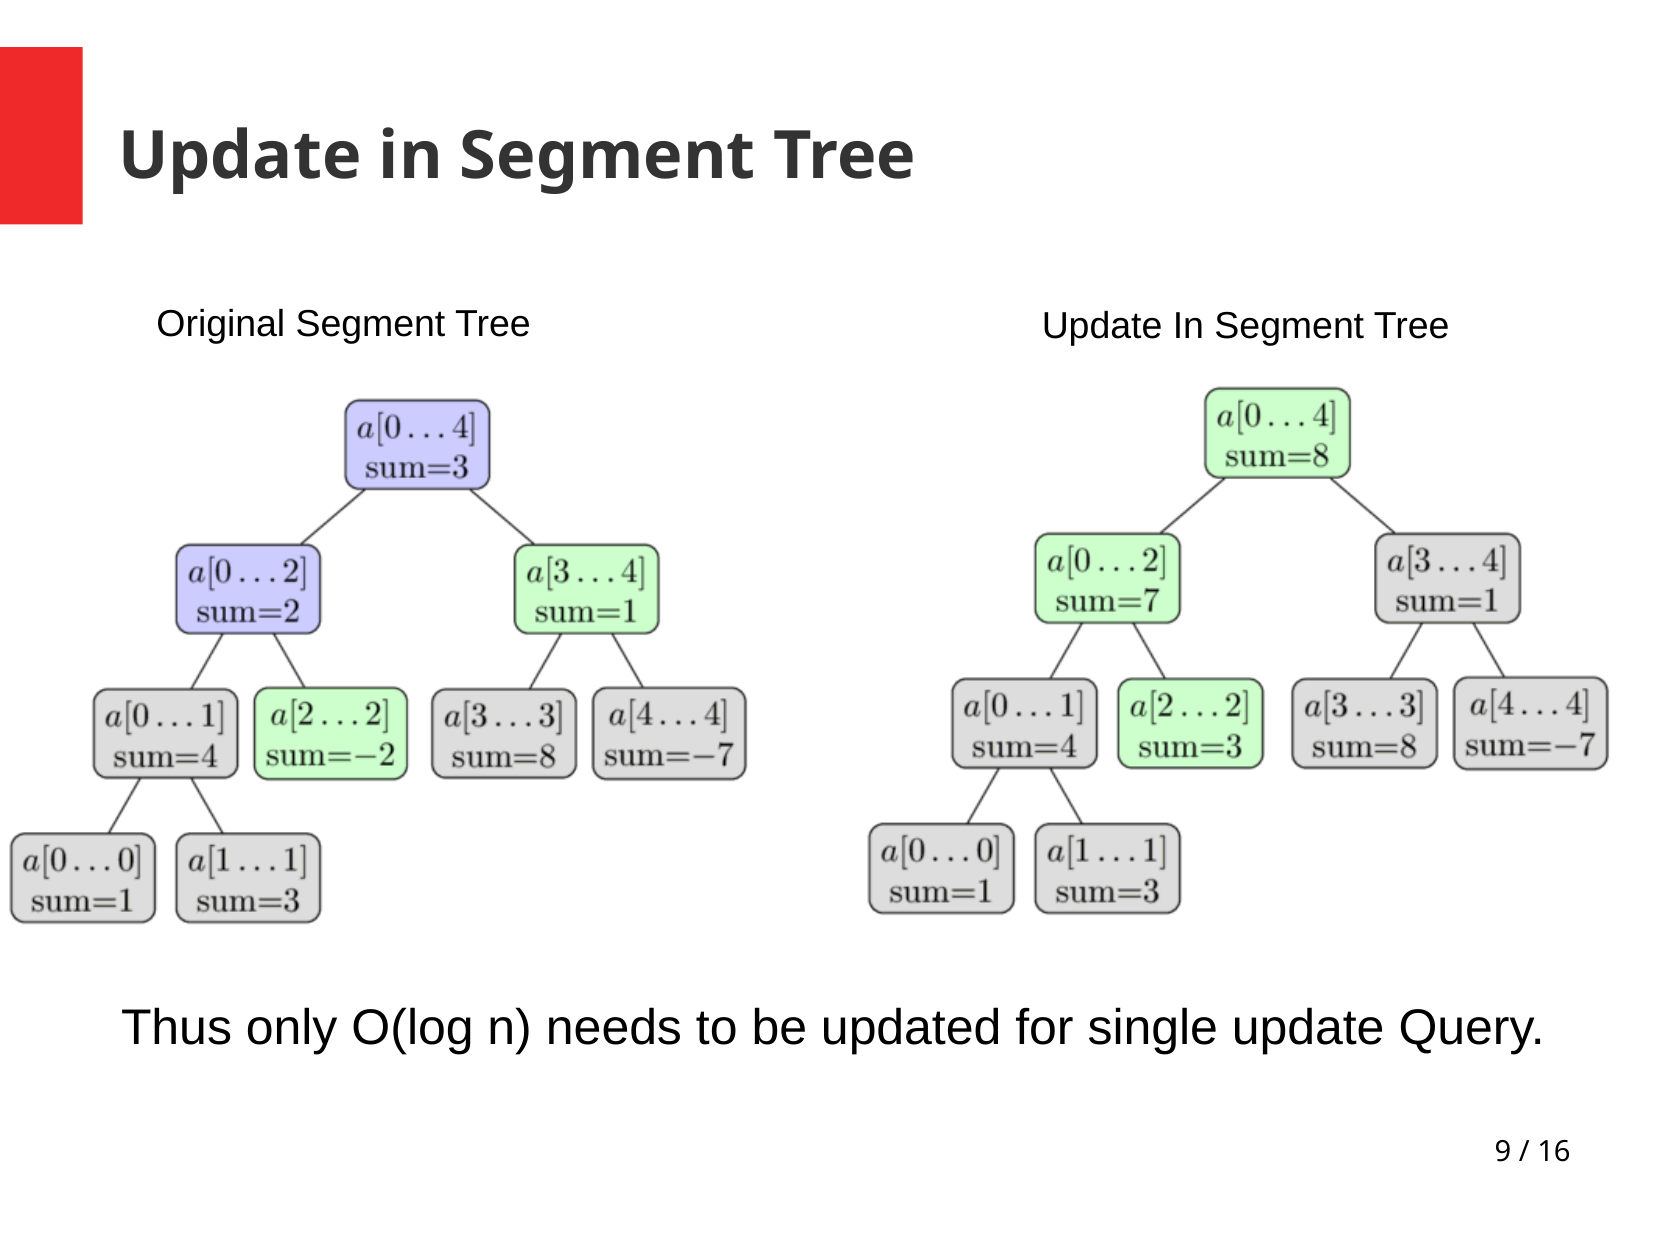

# Update in Segment Tree
Original Segment Tree
Update In Segment Tree
Thus only O(log n) needs to be updated for single update Query.
9